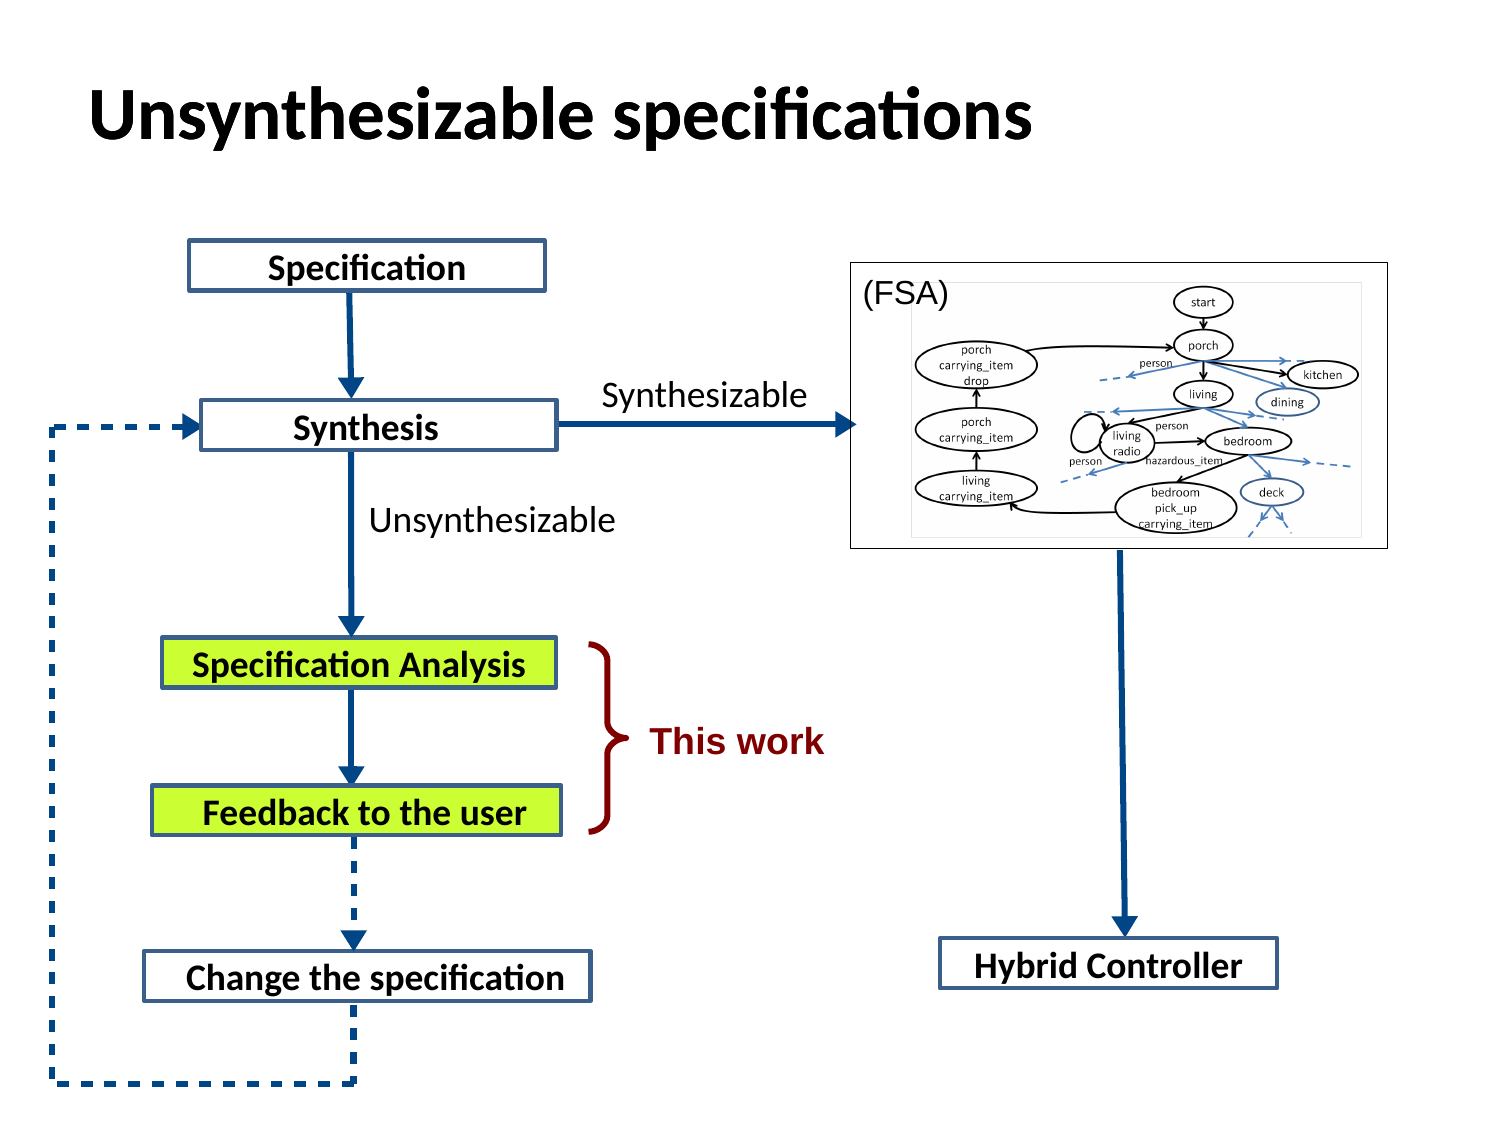

Unsynthesizable specifications
Unsynthesizable specifications
Specification
(FSA)
Synthesizable
Synthesis
Unsynthesizable
Specification Analysis
This work
 Feedback to the user
Hybrid Controller
 Change the specification